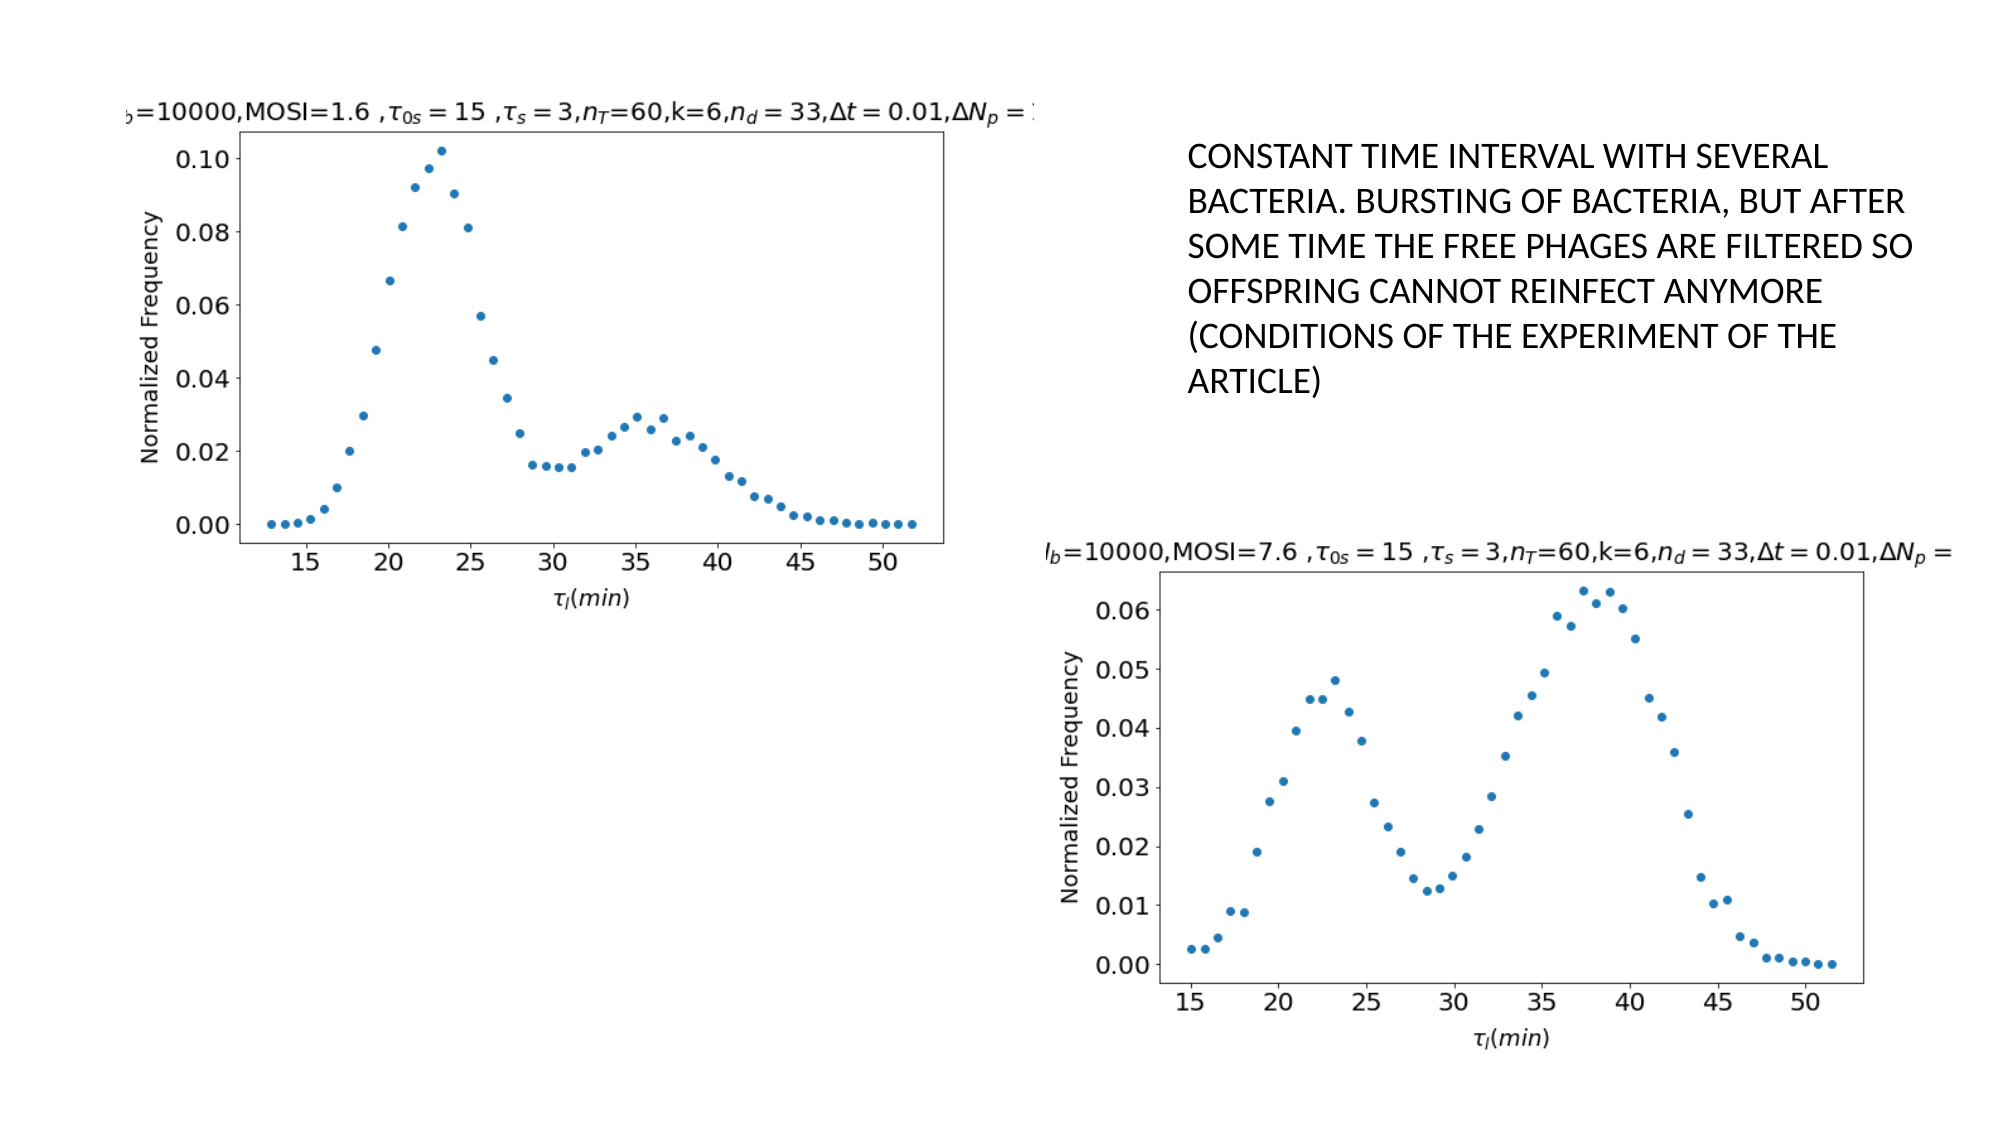

CONSTANT TIME INTERVAL WITH SEVERAL BACTERIA. BURSTING OF BACTERIA, BUT AFTER SOME TIME THE FREE PHAGES ARE FILTERED SO OFFSPRING CANNOT REINFECT ANYMORE (CONDITIONS OF THE EXPERIMENT OF THE ARTICLE)